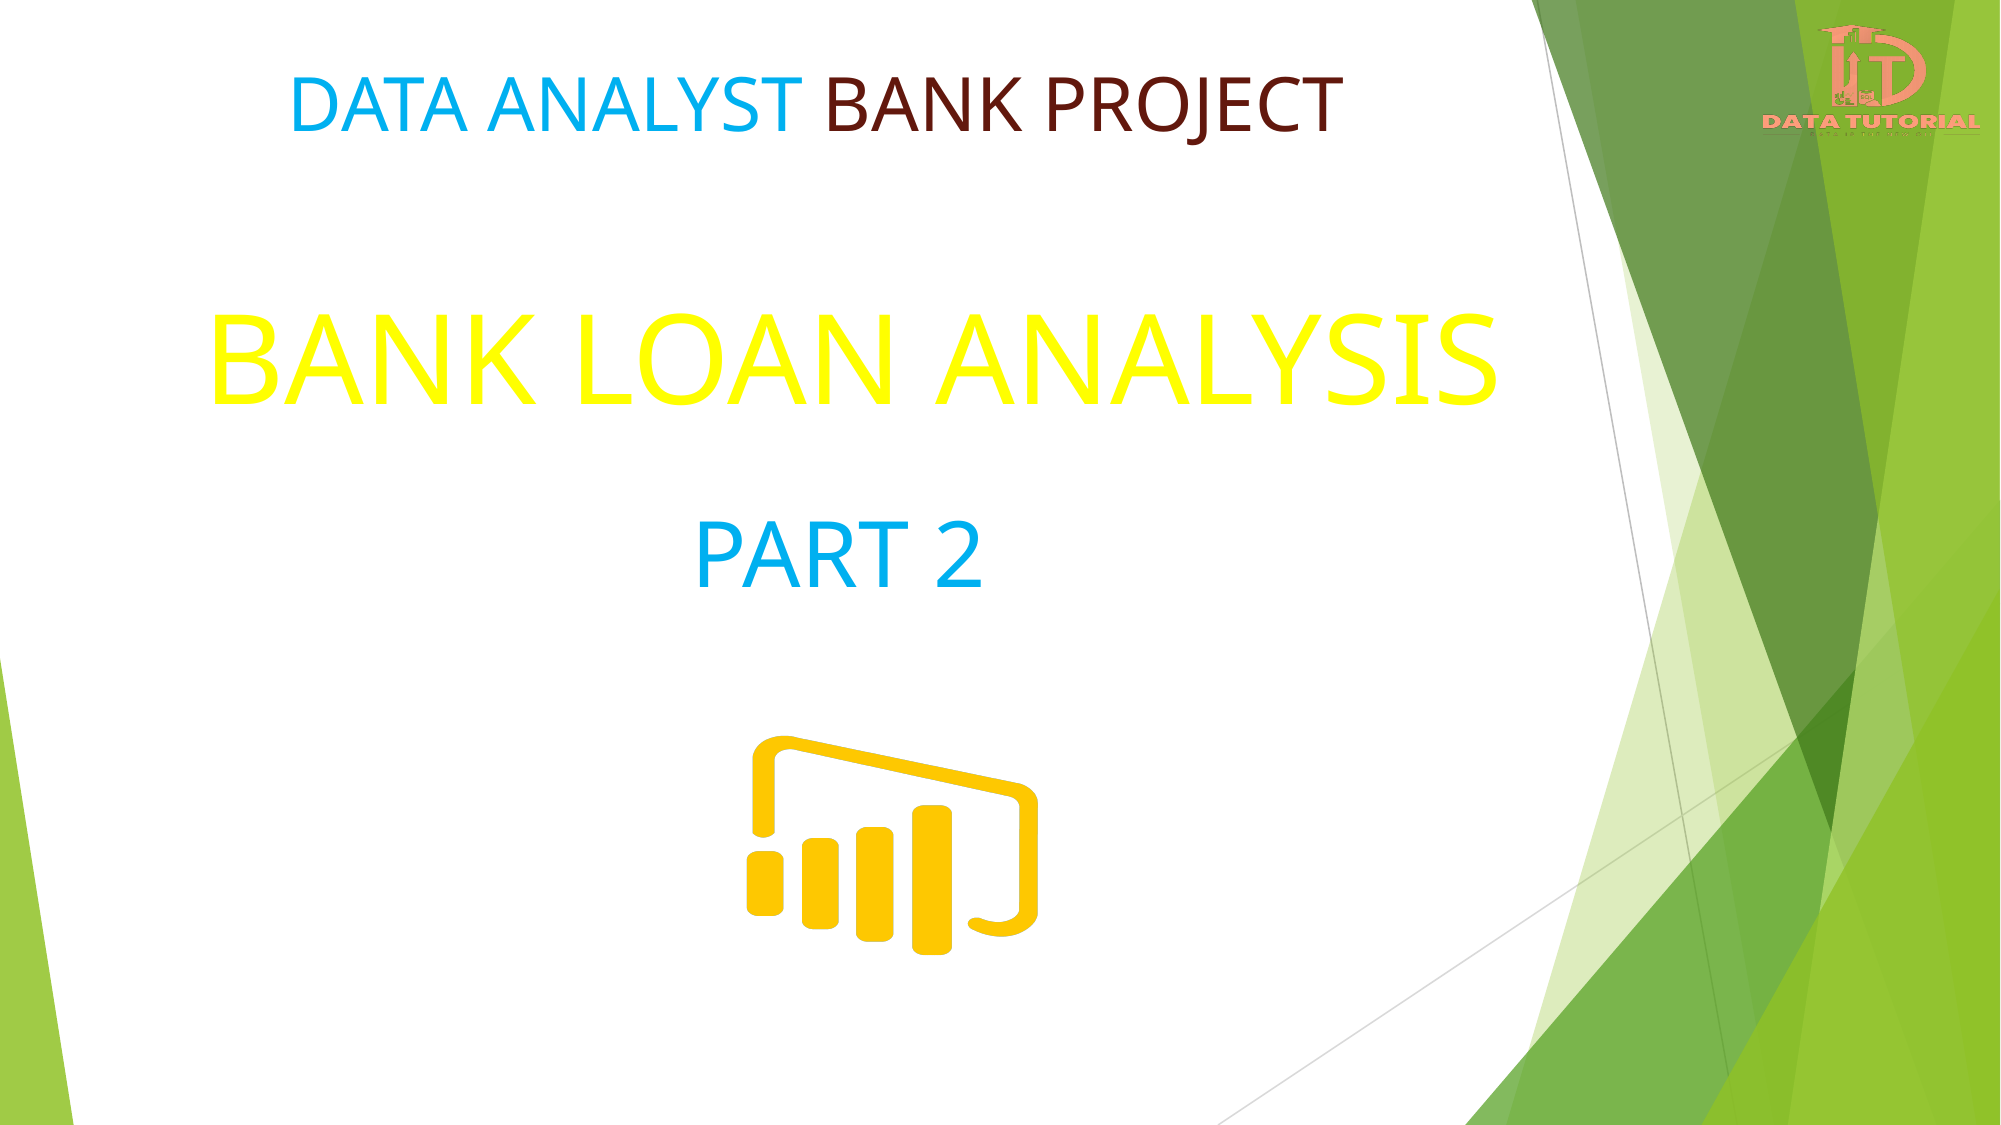

DATA ANALYST BANK PROJECT
BANK LOAN ANALYSIS
PART 2
POWER BI